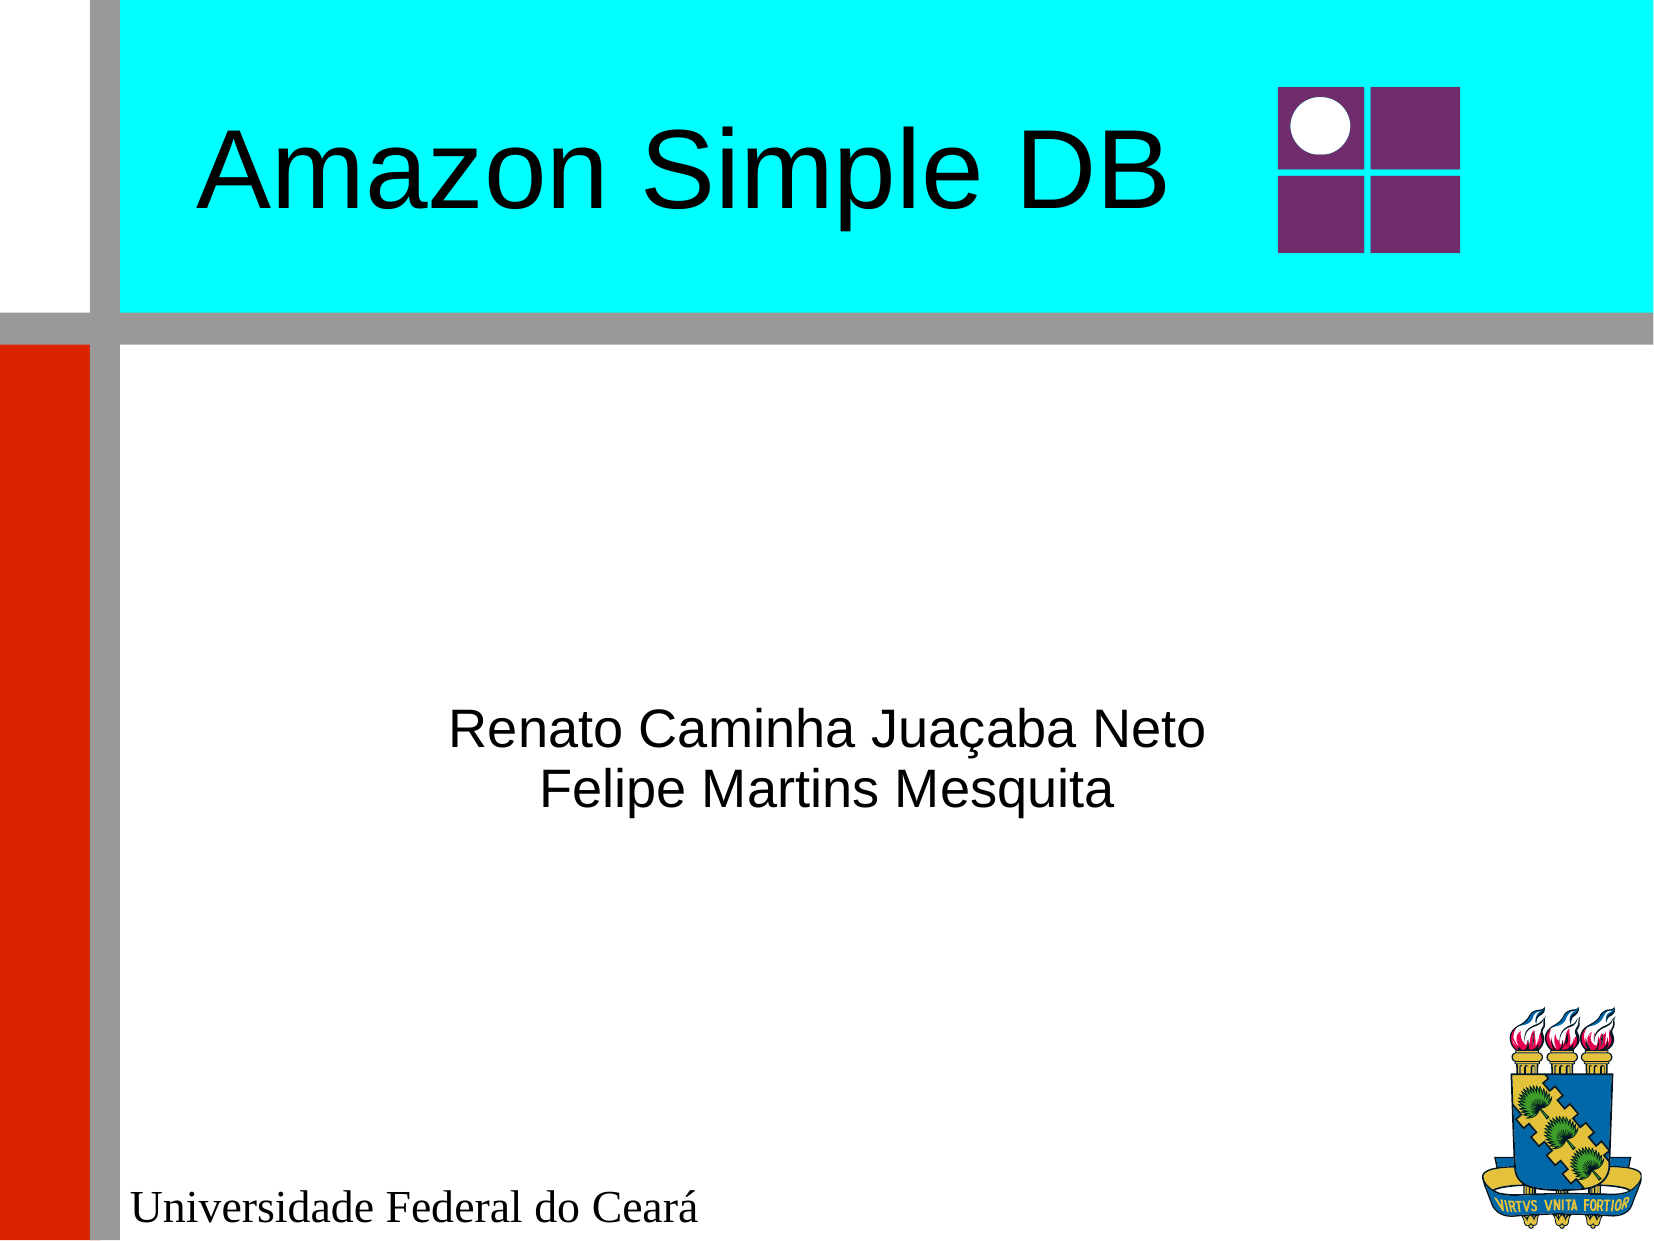

# Amazon Simple DB
Renato Caminha Juaçaba Neto
Felipe Martins Mesquita